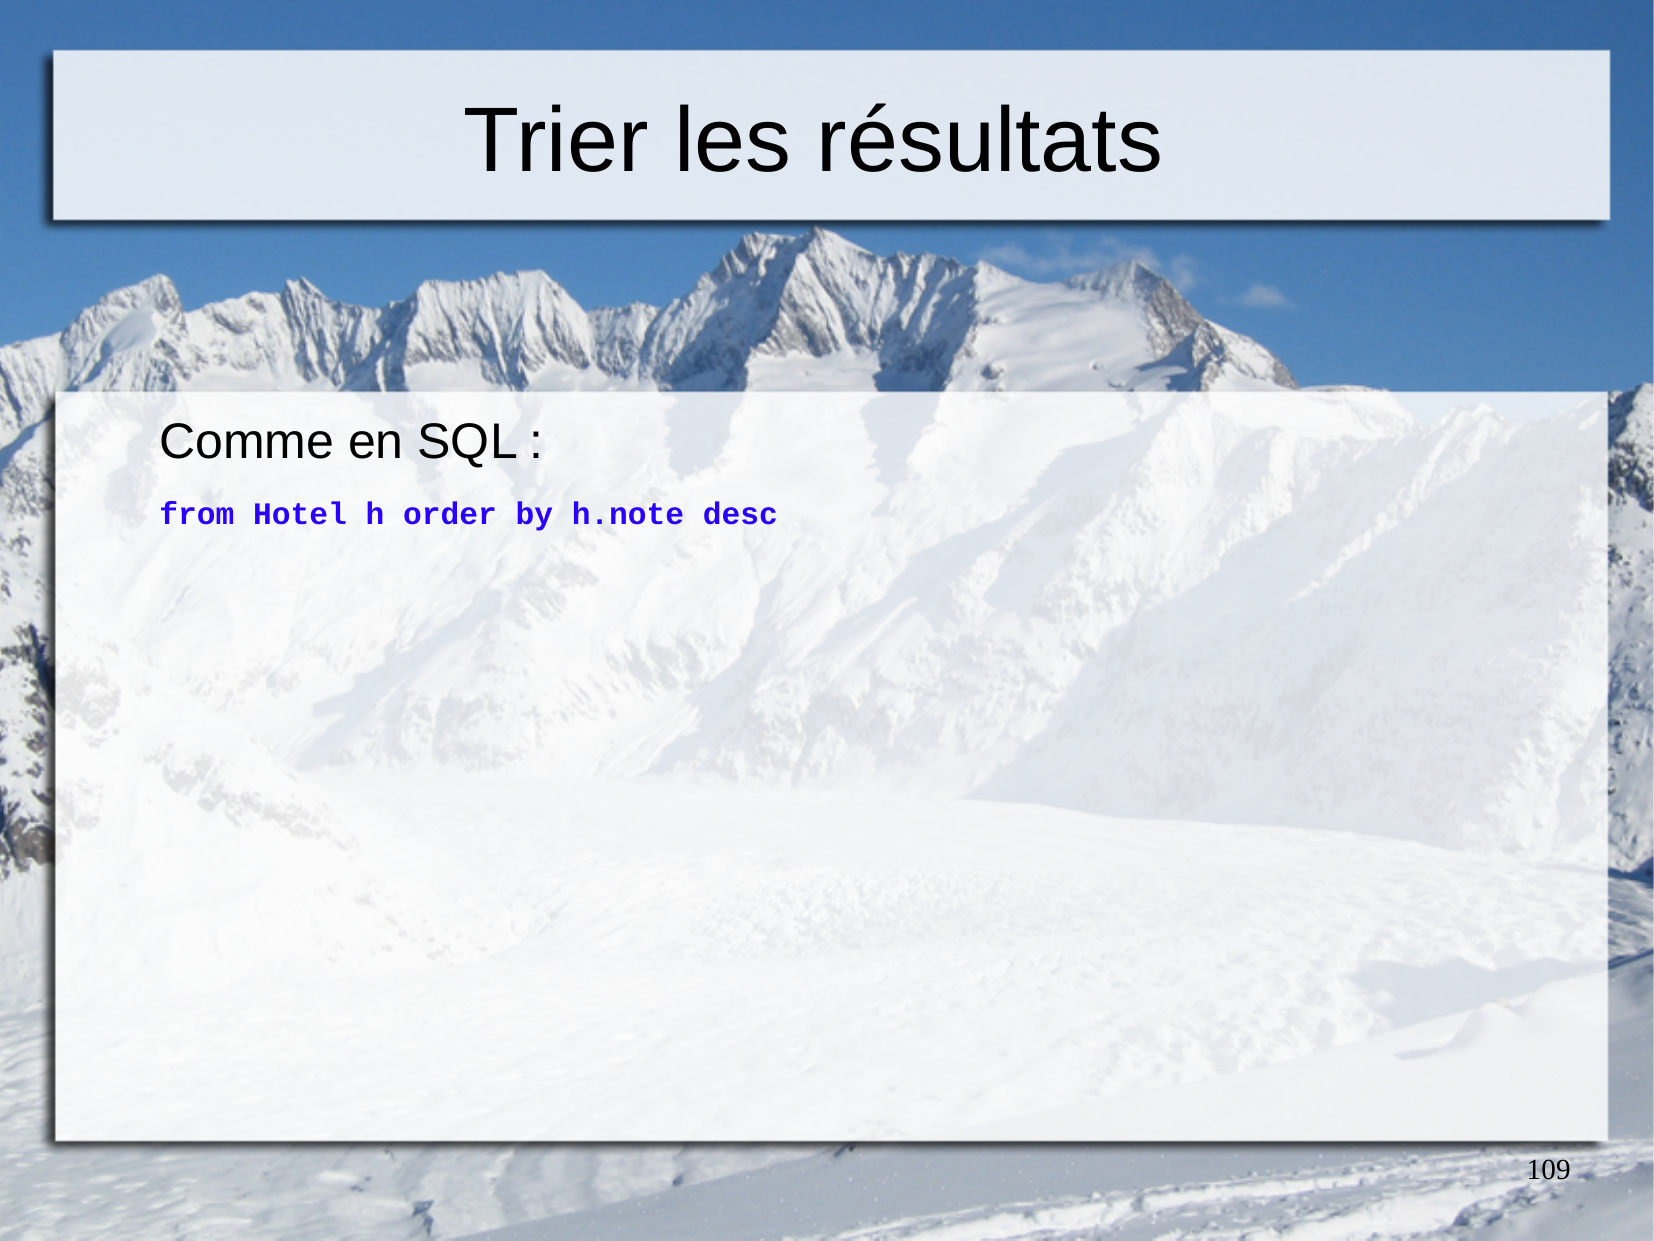

# Trier les résultats
Comme en SQL :
from Hotel h order by h.note desc
109